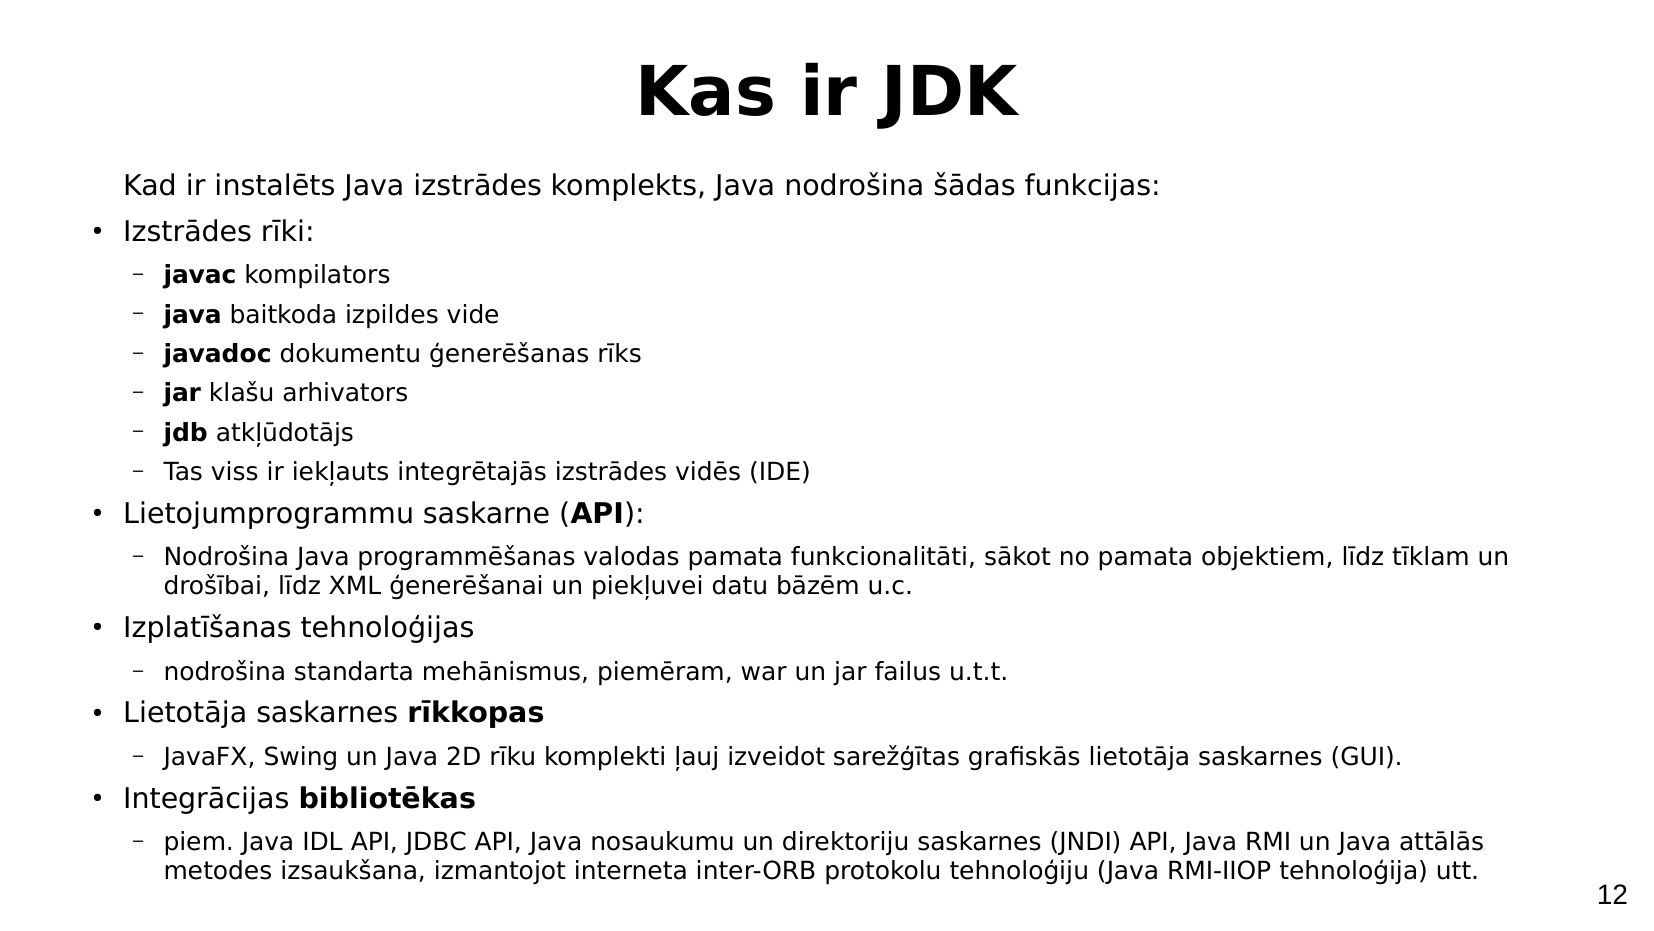

# Kas ir JDK
Kad ir instalēts Java izstrādes komplekts, Java nodrošina šādas funkcijas:
Izstrādes rīki:
javac kompilators
java baitkoda izpildes vide
javadoc dokumentu ģenerēšanas rīks
jar klašu arhivators
jdb atkļūdotājs
Tas viss ir iekļauts integrētajās izstrādes vidēs (IDE)
Lietojumprogrammu saskarne (API):
Nodrošina Java programmēšanas valodas pamata funkcionalitāti, sākot no pamata objektiem, līdz tīklam un drošībai, līdz XML ģenerēšanai un piekļuvei datu bāzēm u.c.
Izplatīšanas tehnoloģijas
nodrošina standarta mehānismus, piemēram, war un jar failus u.t.t.
Lietotāja saskarnes rīkkopas
JavaFX, Swing un Java 2D rīku komplekti ļauj izveidot sarežģītas grafiskās lietotāja saskarnes (GUI).
Integrācijas bibliotēkas
piem. Java IDL API, JDBC API, Java nosaukumu un direktoriju saskarnes (JNDI) API, Java RMI un Java attālās metodes izsaukšana, izmantojot interneta inter-ORB protokolu tehnoloģiju (Java RMI-IIOP tehnoloģija) utt.